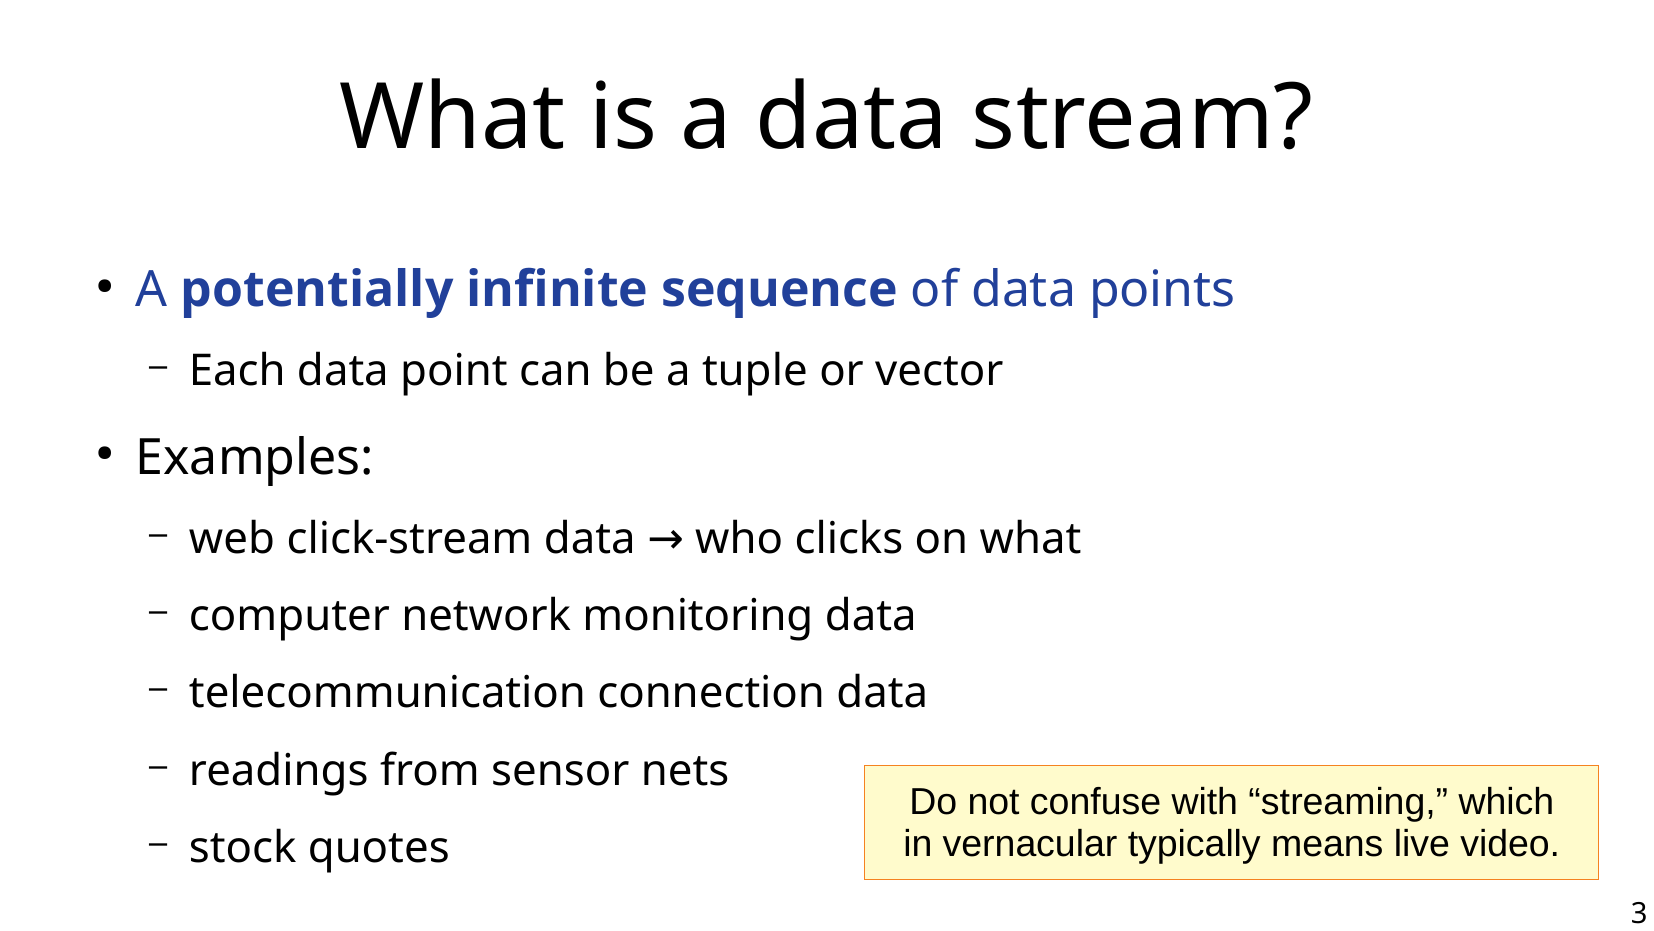

# What is a data stream?
A potentially infinite sequence of data points
Each data point can be a tuple or vector
Examples:
web click-stream data → who clicks on what
computer network monitoring data
telecommunication connection data
readings from sensor nets
stock quotes
Do not confuse with “streaming,” which
in vernacular typically means live video.
3